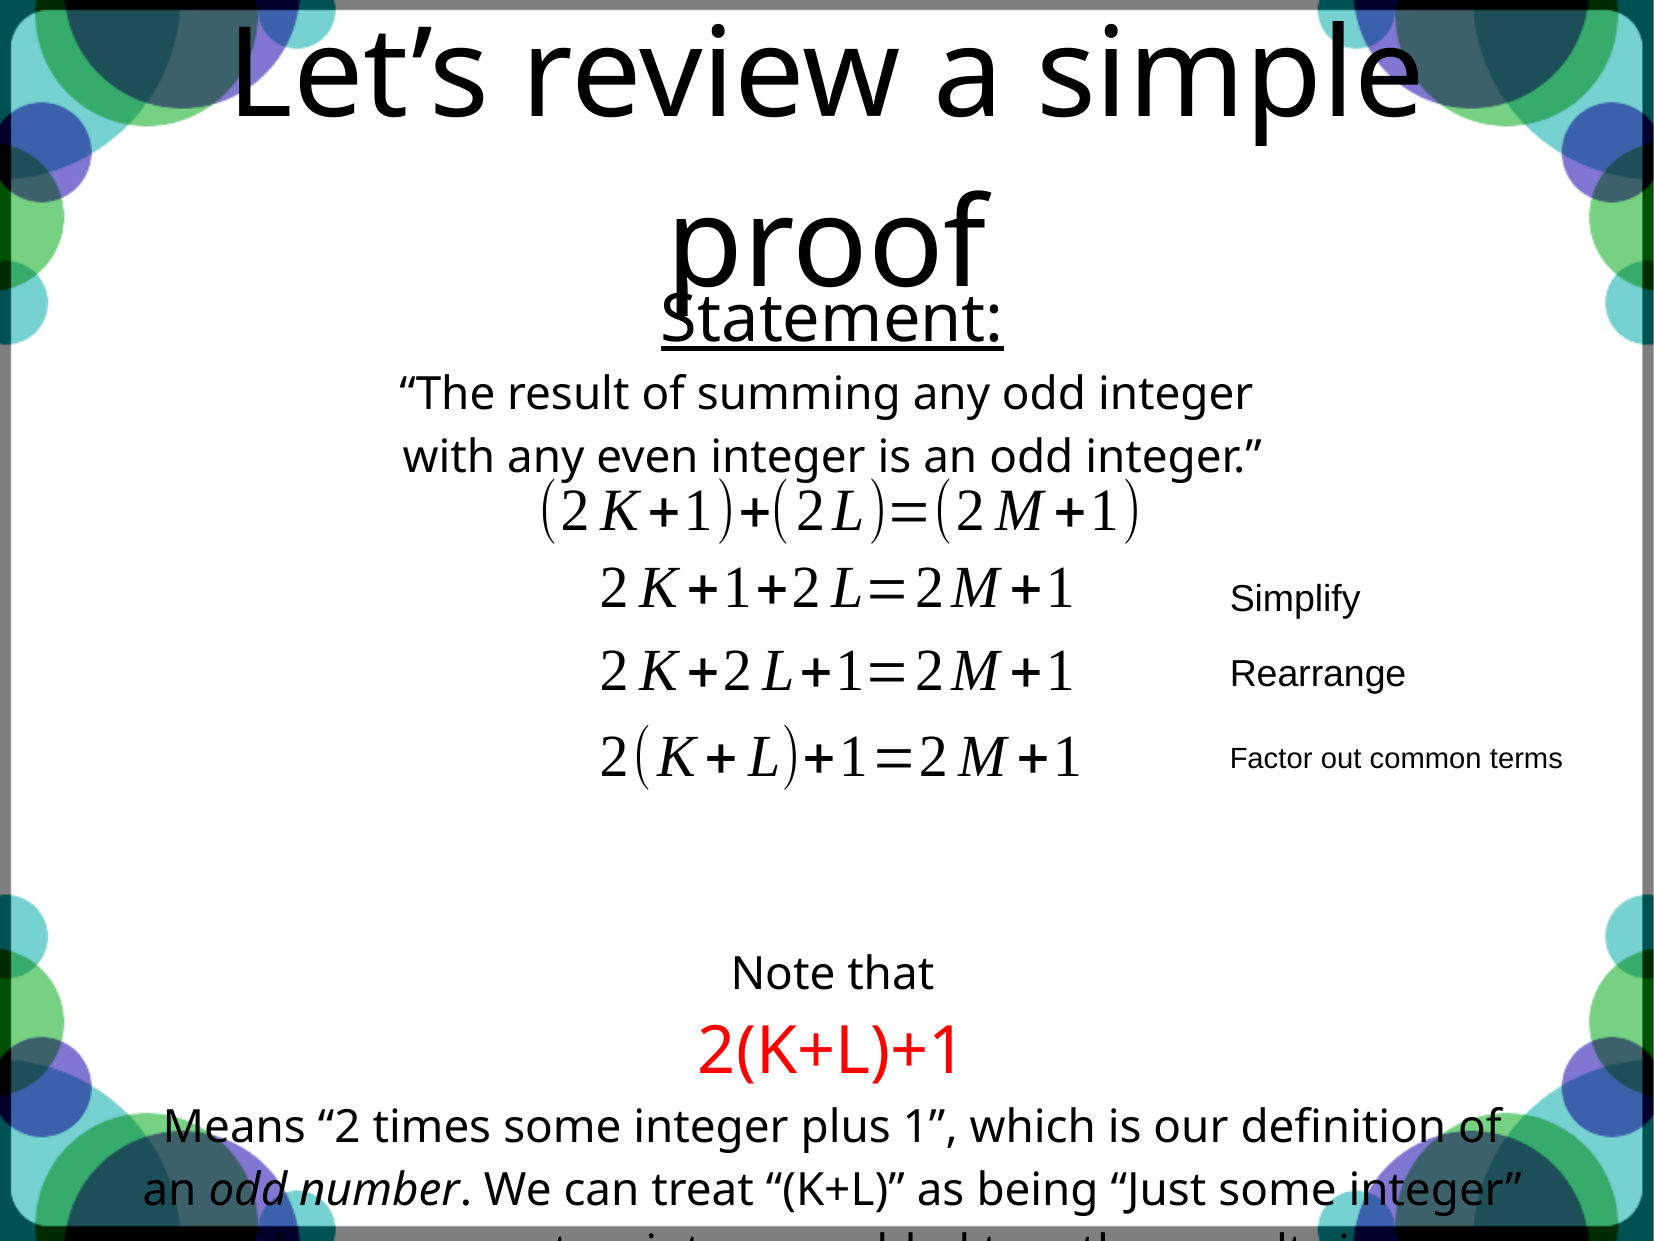

# Let’s review a simple proof
Statement:
“The result of summing any odd integer
with any even integer is an odd integer.”
Note that
2(K+L)+1
Means “2 times some integer plus 1”, which is our definition of an odd number. We can treat “(K+L)” as being “Just some integer” because any two integers added together results in
another integer.
Simplify
Rearrange
Factor out common terms